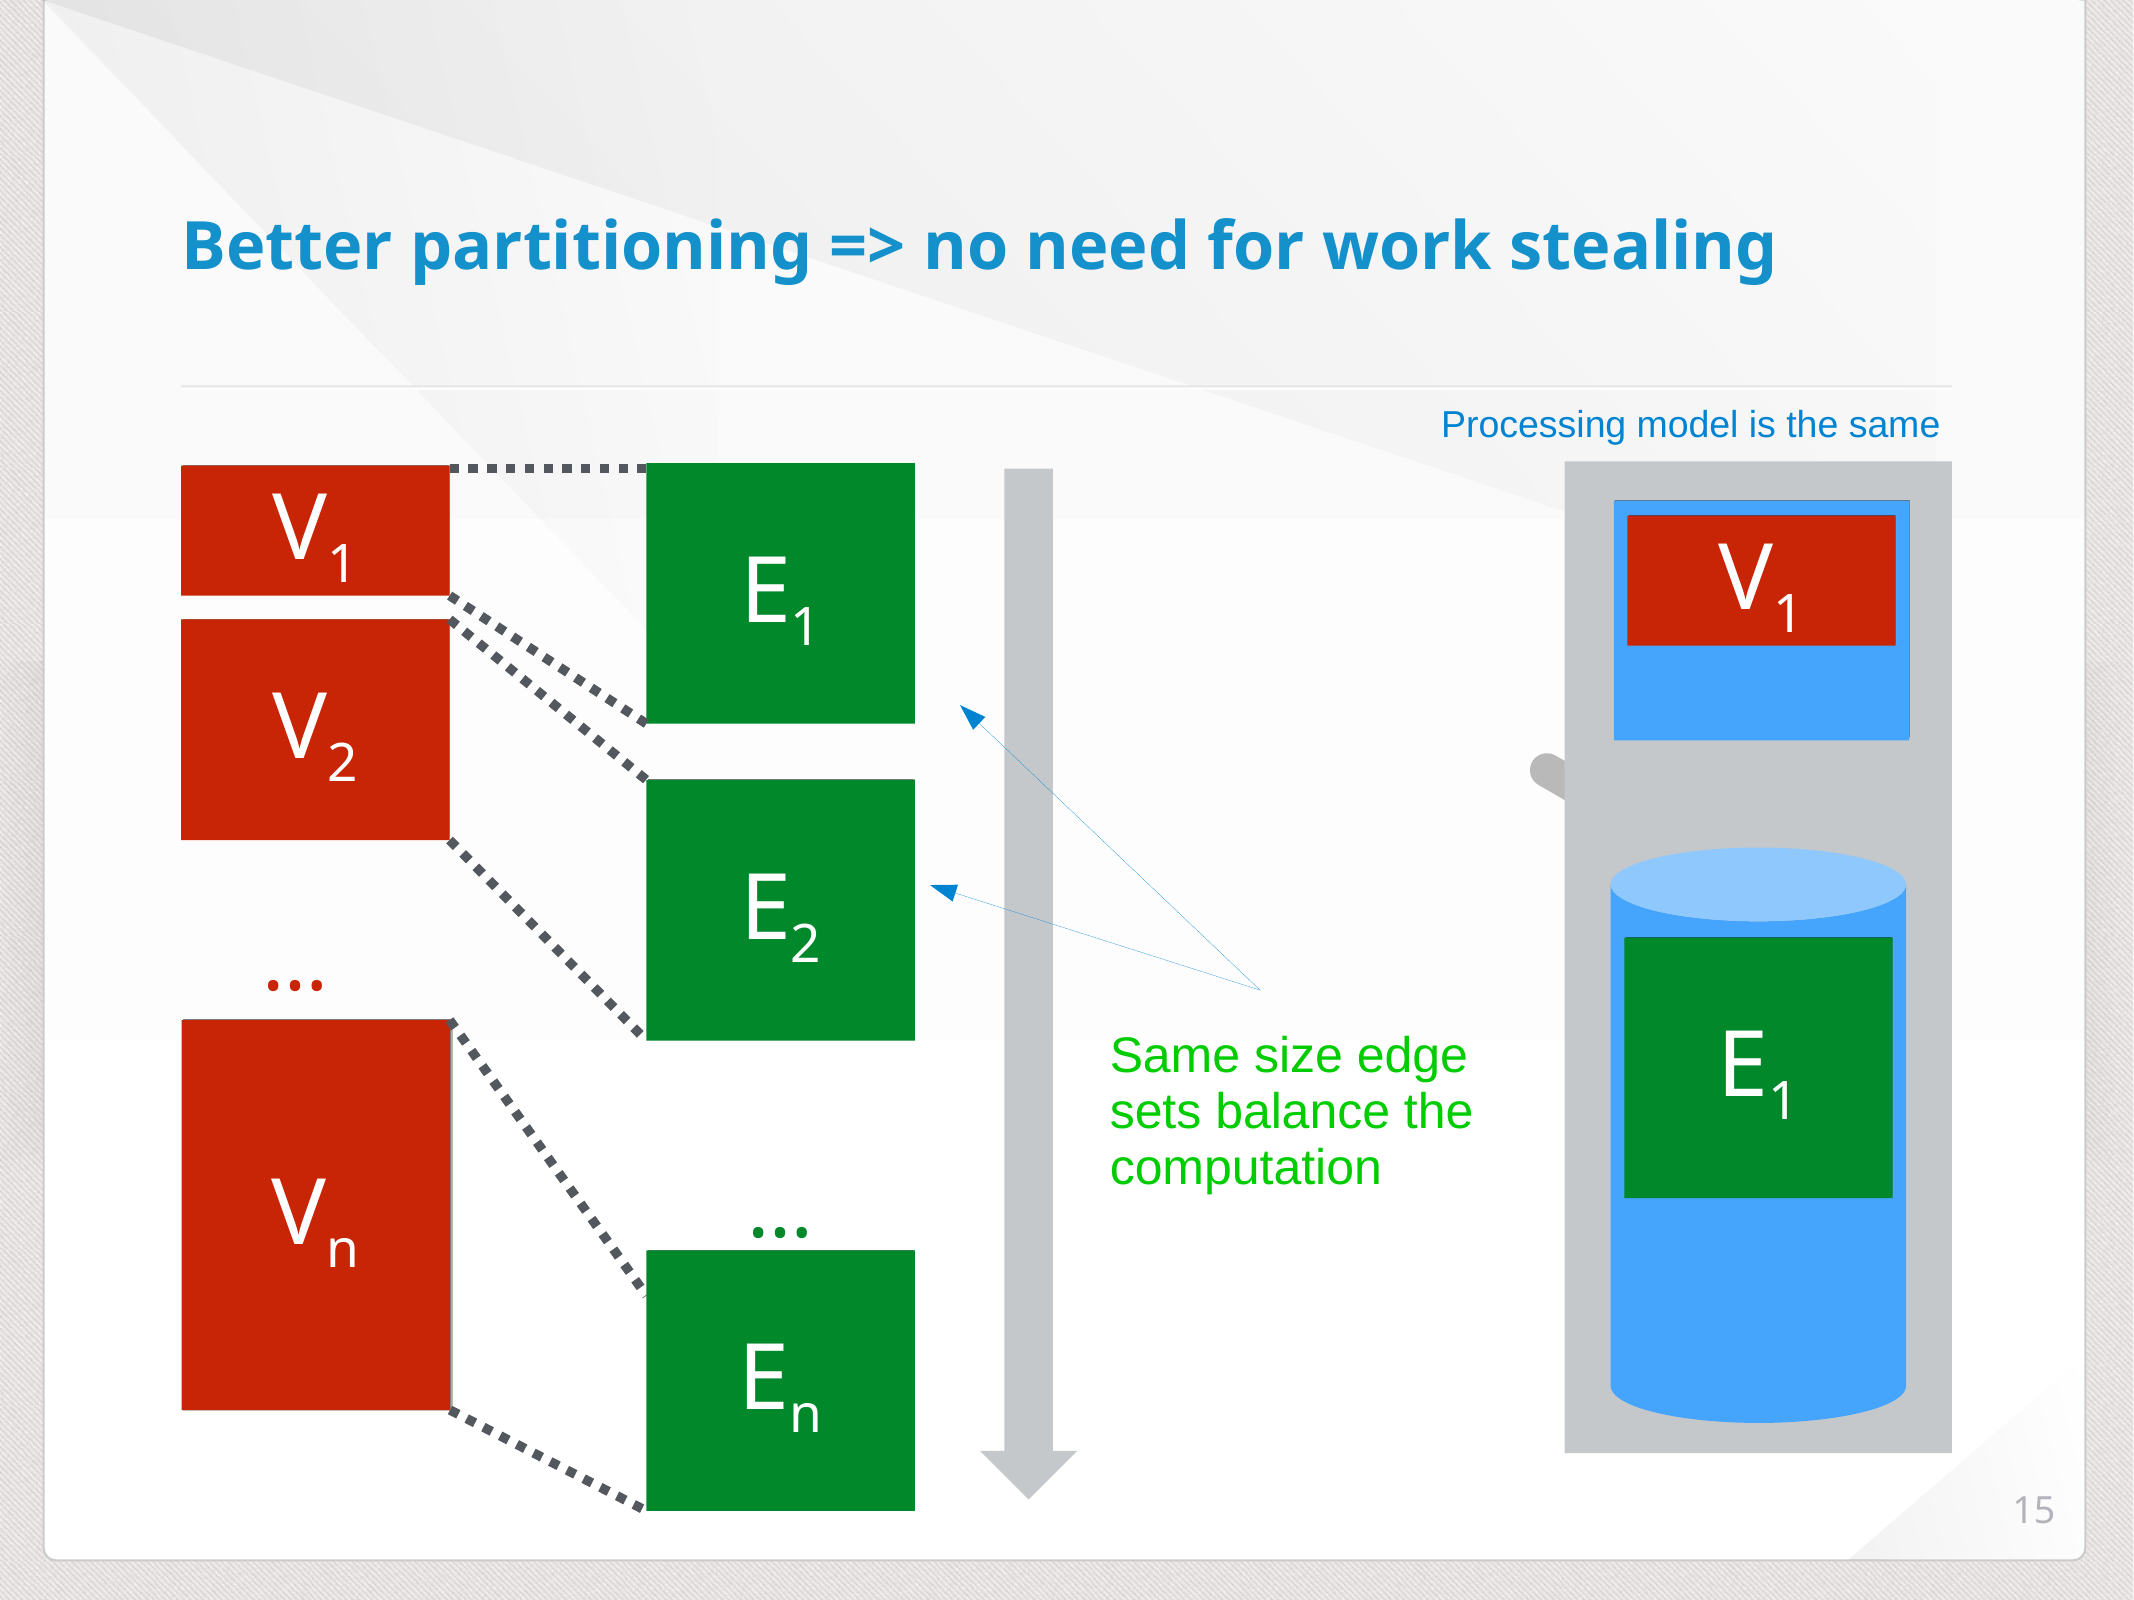

# Better partitioning => no need for work stealing
 Processing model is the same
E1
V1
V1
V2
E2
…
E1
Vn
Same size edge sets balance the computation
…
En